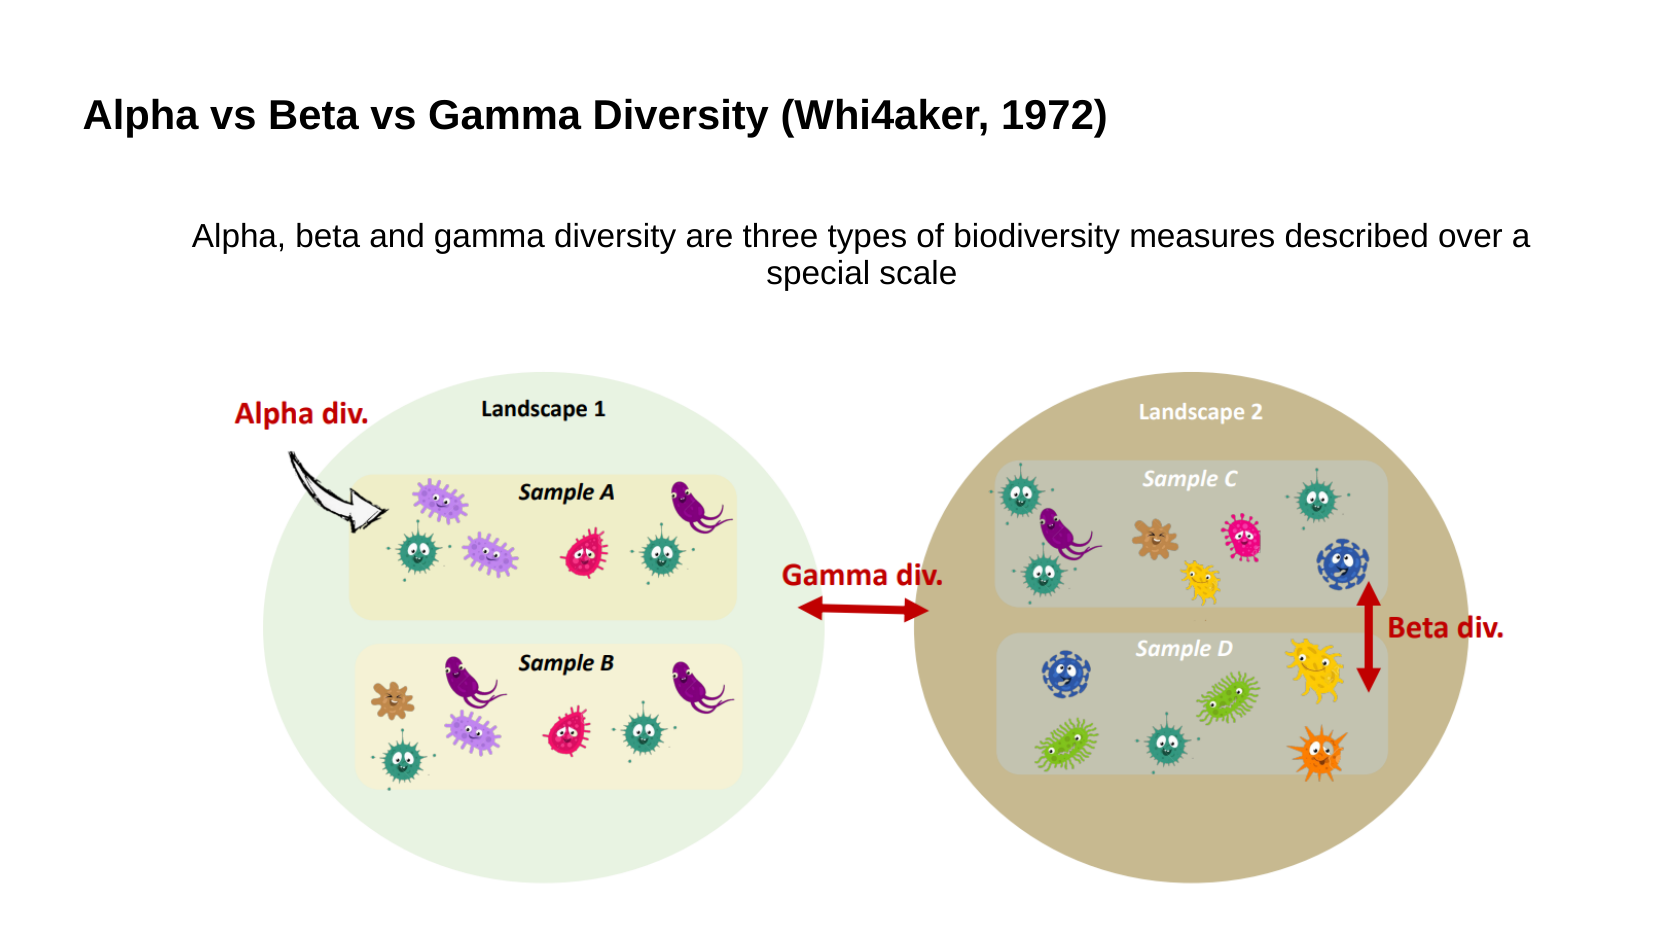

# Alpha vs Beta vs Gamma Diversity (Whi4aker, 1972)
Alpha, beta and gamma diversity are three types of biodiversity measures described over a special scale